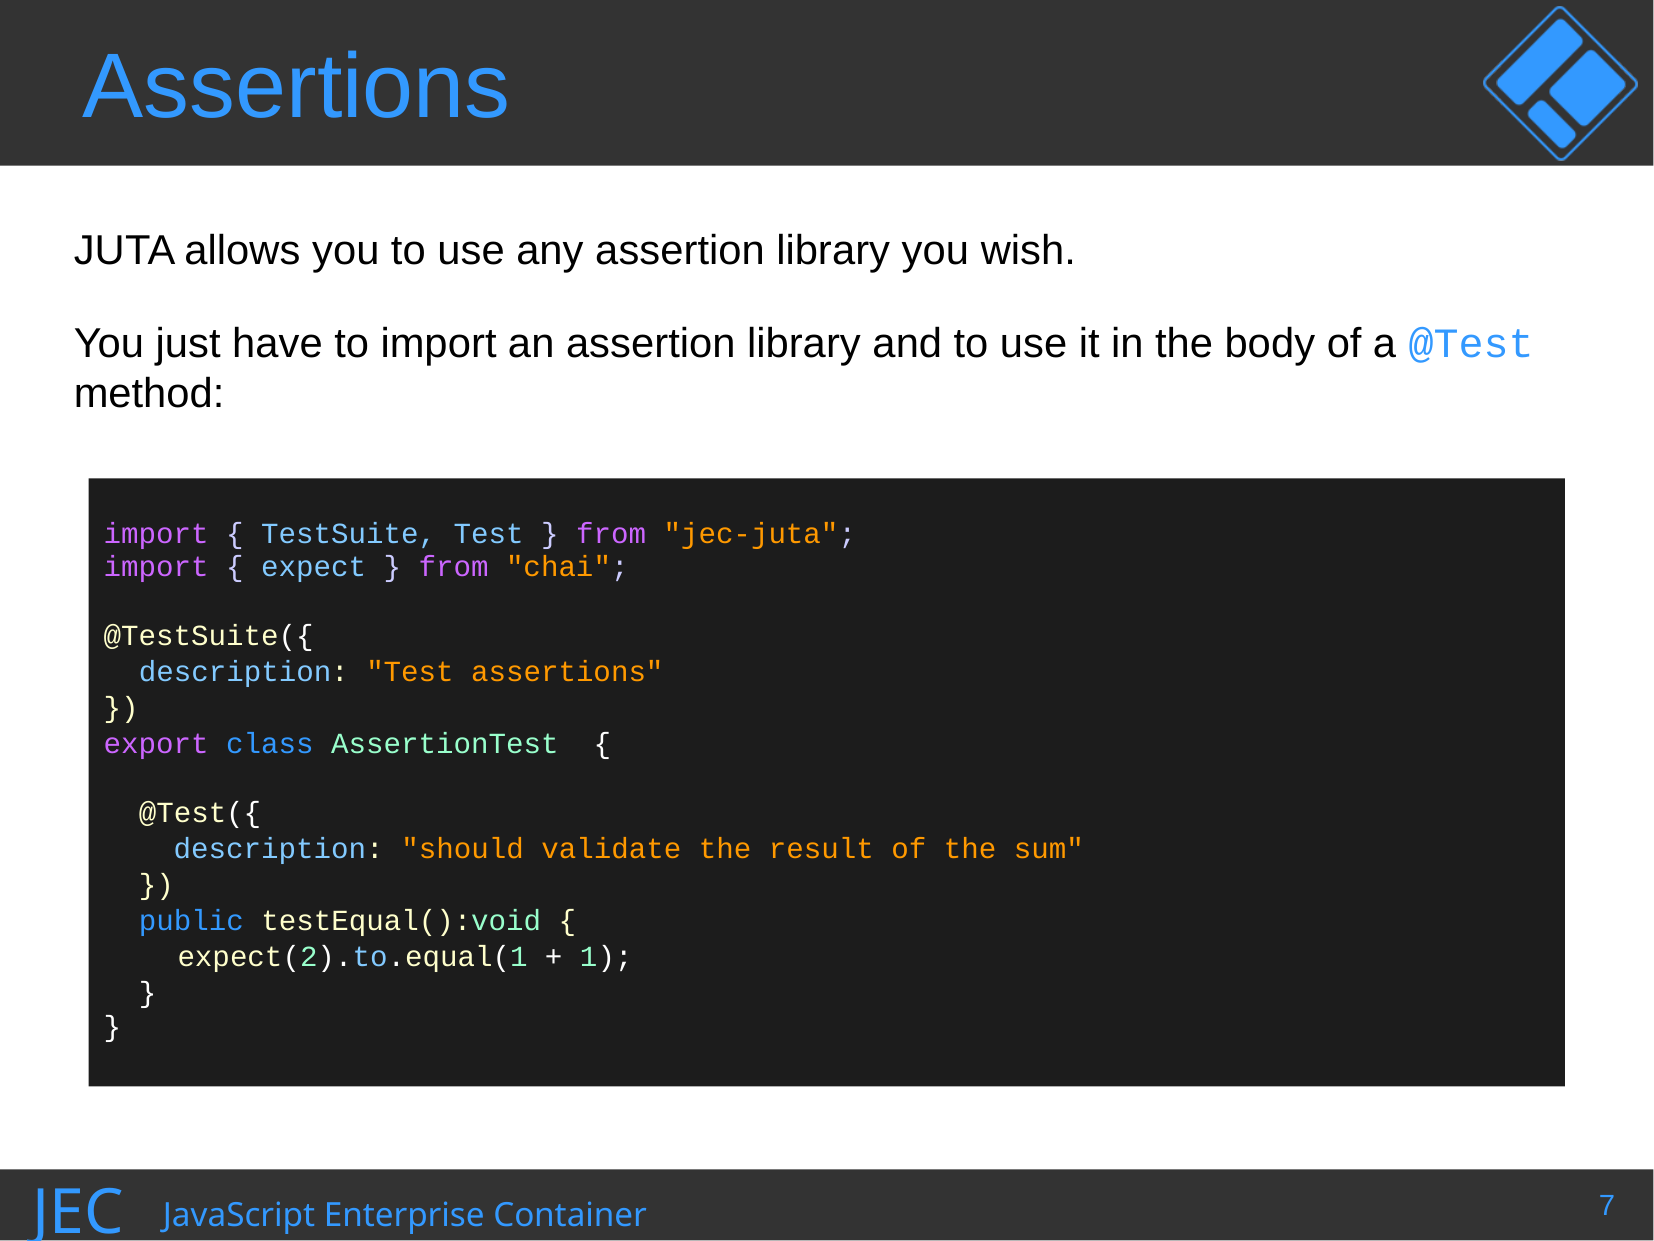

# Assertions
JUTA allows you to use any assertion library you wish.
You just have to import an assertion library and to use it in the body of a @Test method:
import { TestSuite, Test } from "jec-juta";
import { expect } from "chai";
@TestSuite({
 description: "Test assertions"
})
export class AssertionTest {
 @Test({
 description: "should validate the result of the sum"
 })
 public testEqual():void {
	expect(2).to.equal(1 + 1);
 }
}
JEC
7
JavaScript Enterprise Container